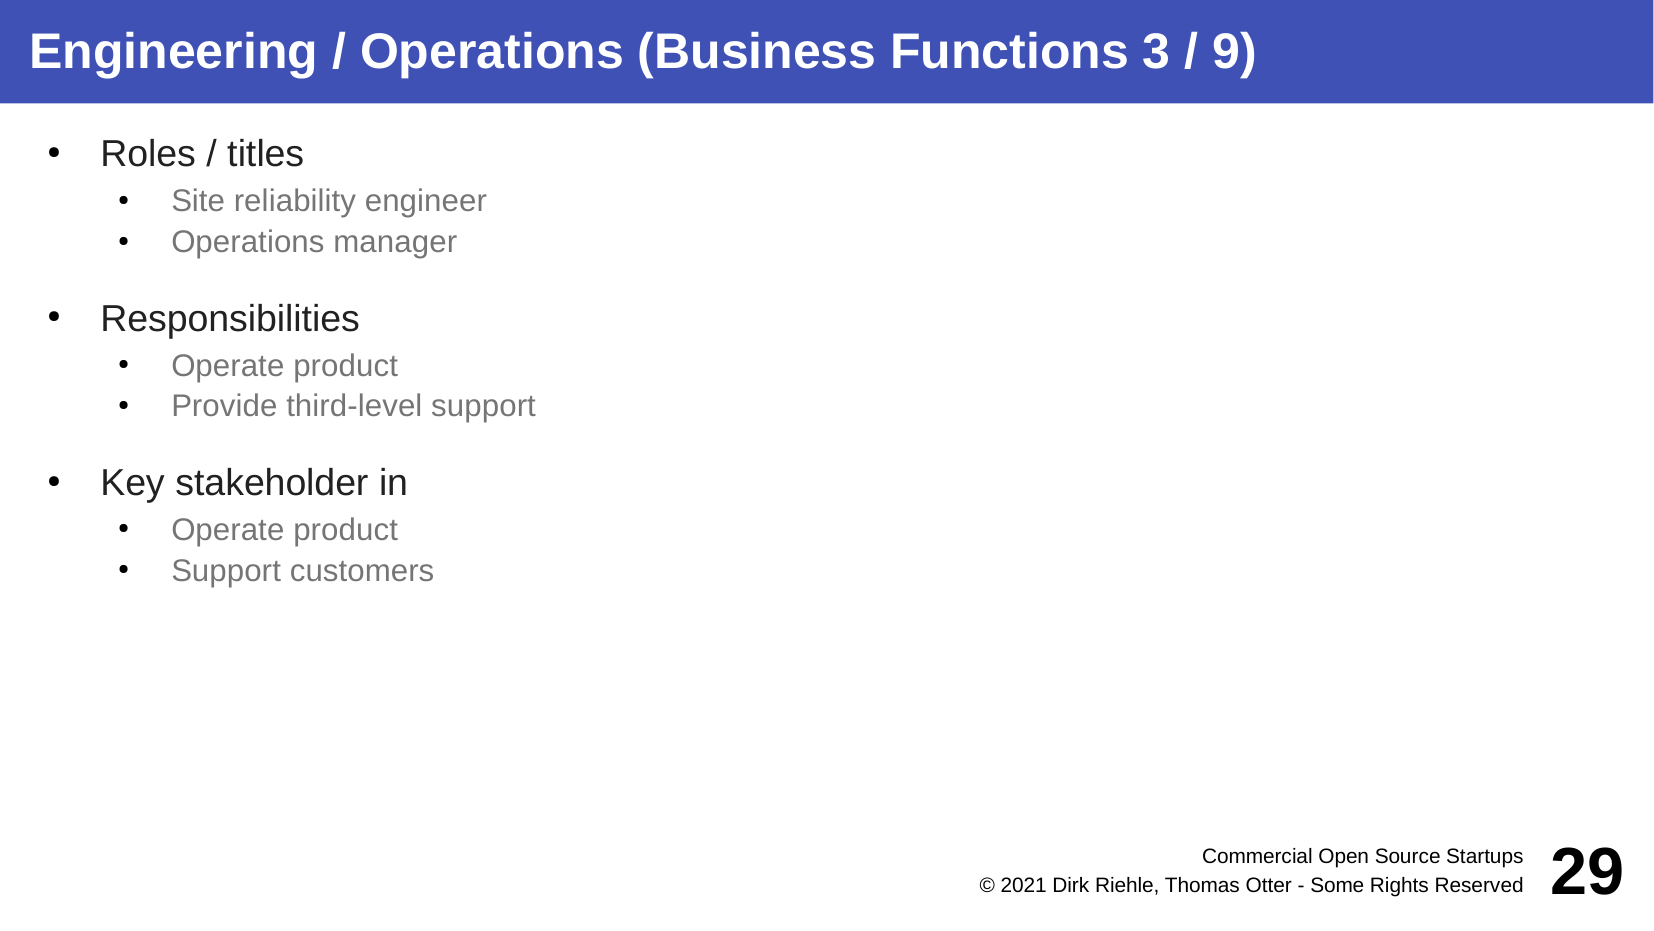

# Engineering / Operations (Business Functions 3 / 9)
Roles / titles
Site reliability engineer
Operations manager
Responsibilities
Operate product
Provide third-level support
Key stakeholder in
Operate product
Support customers
Commercial Open Source Startups
29
© 2021 Dirk Riehle, Thomas Otter - Some Rights Reserved